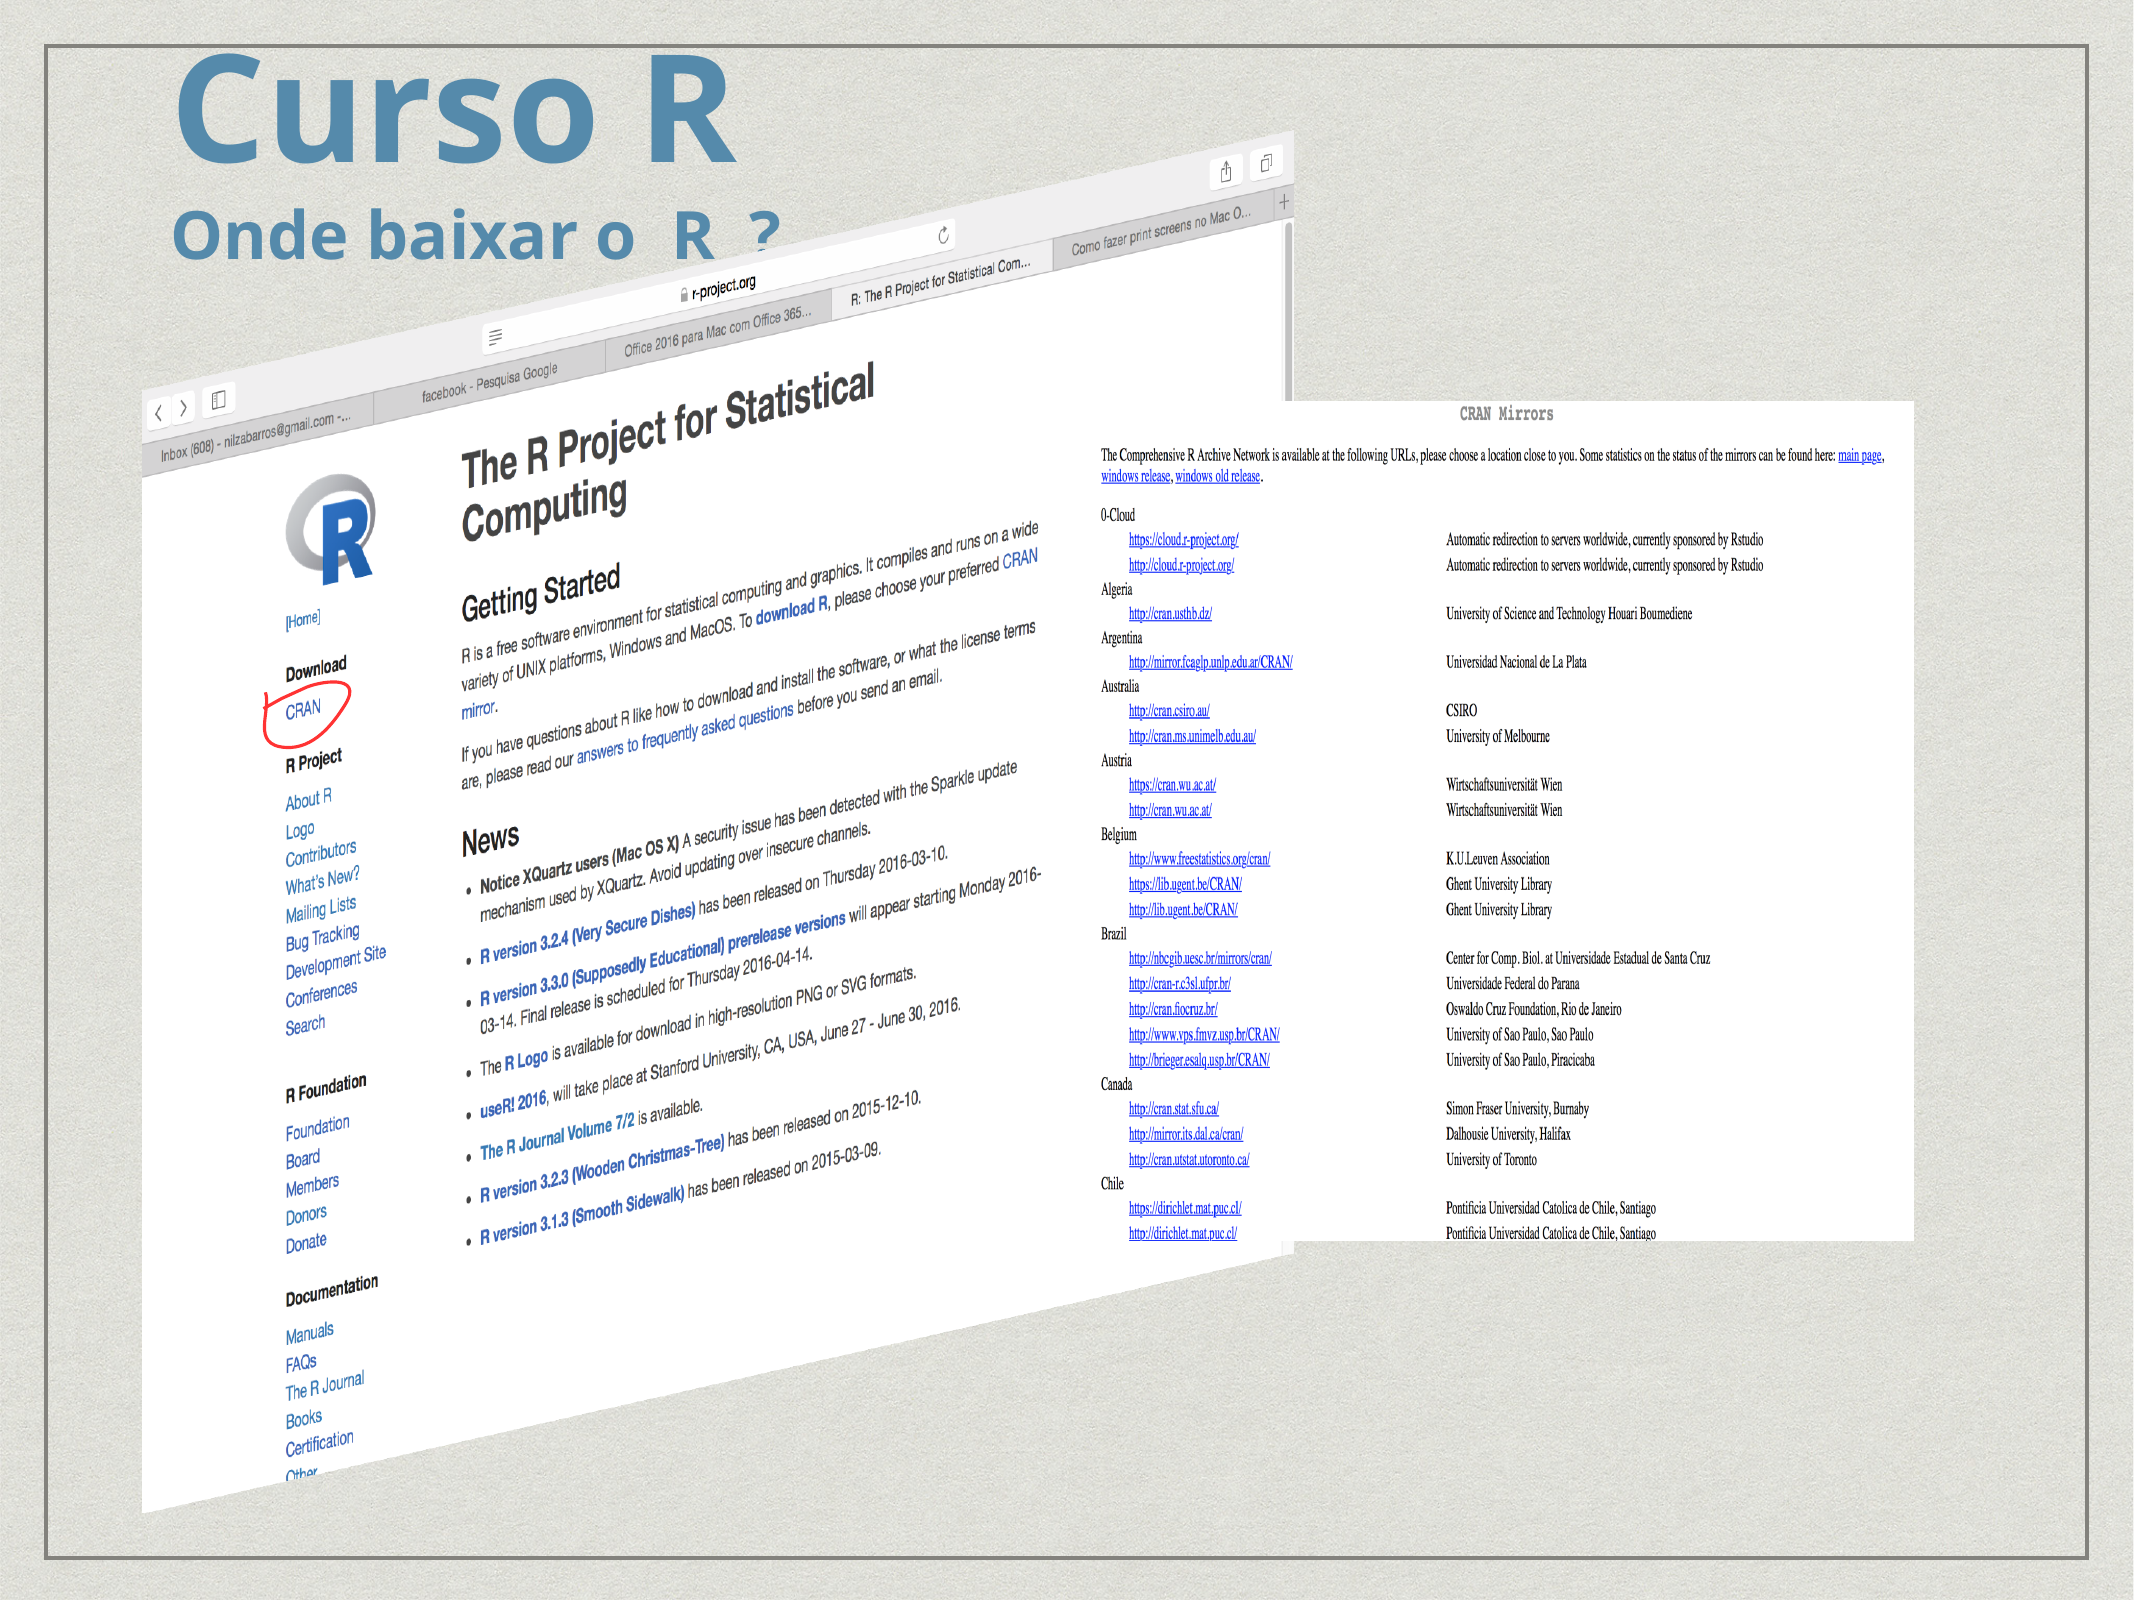

# Curso R Onde baixar o R ?